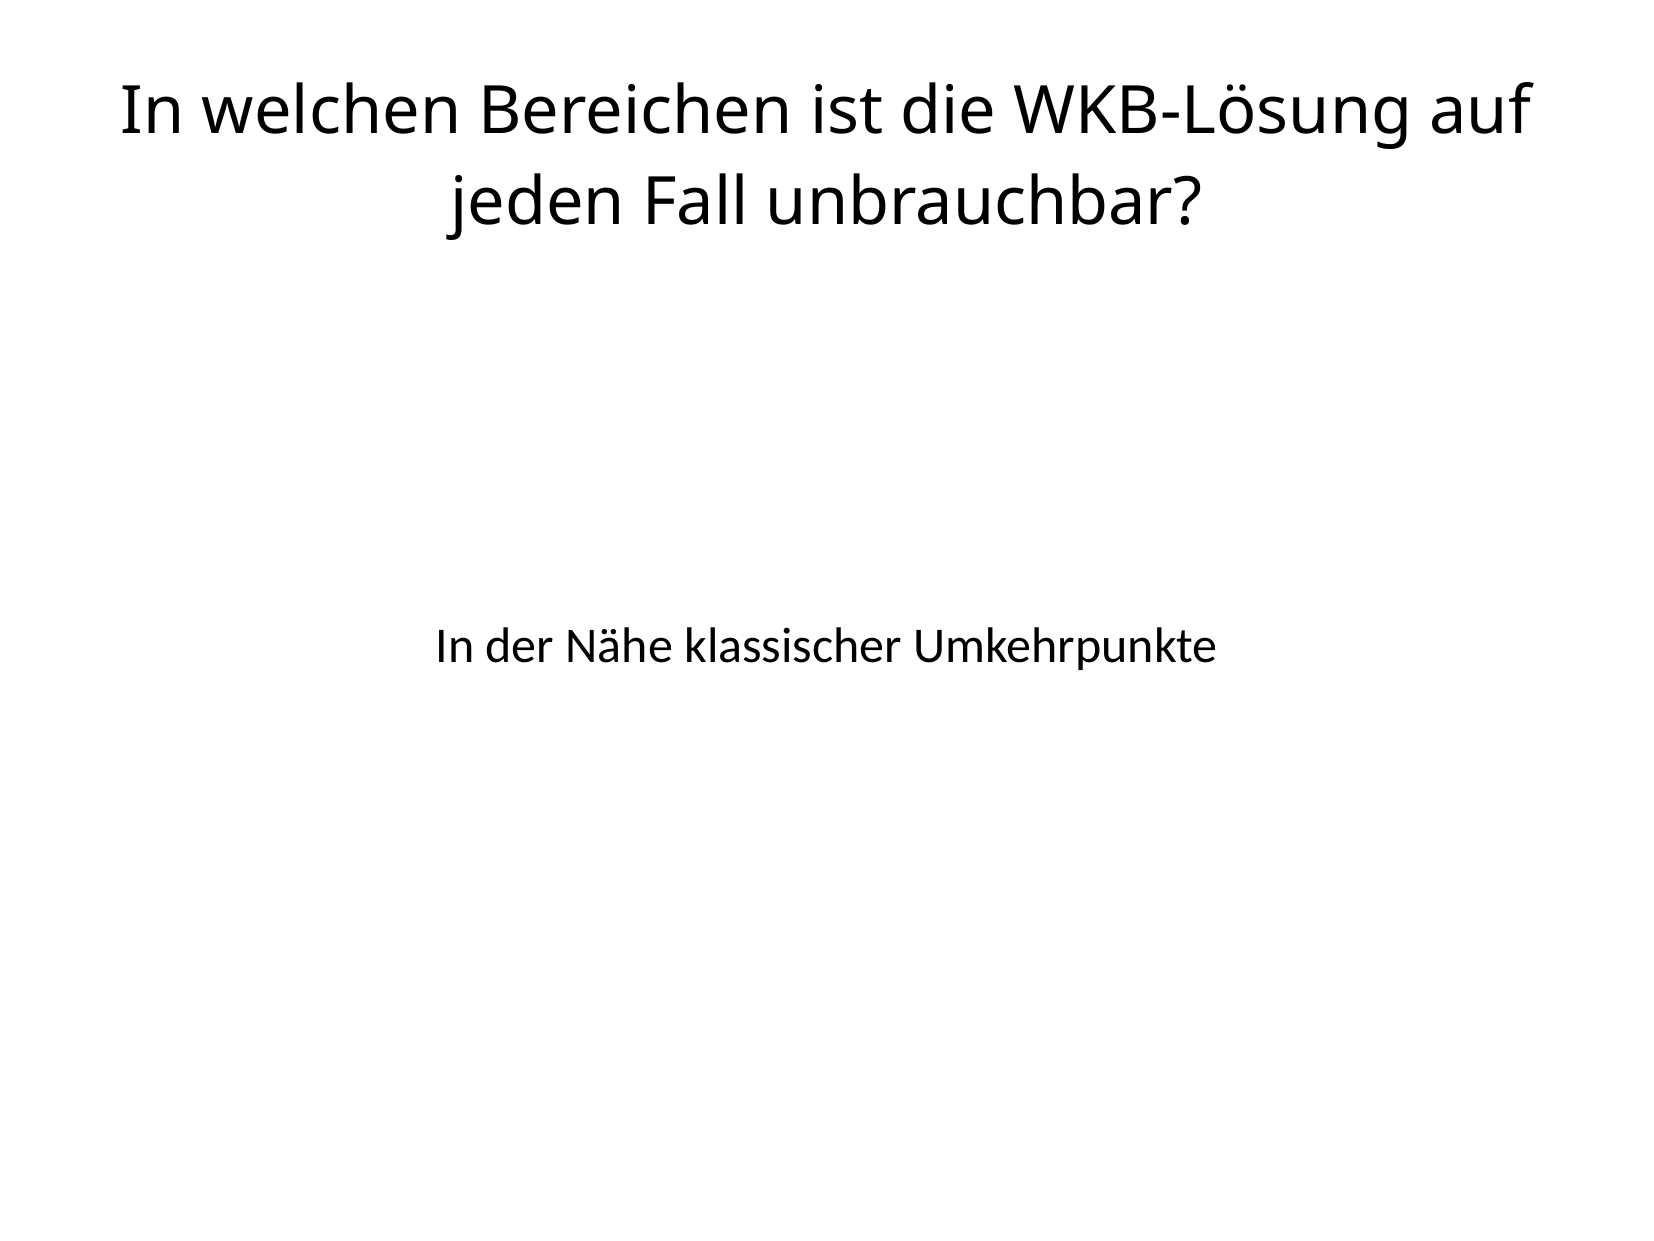

# In welchen Bereichen ist die WKB-Lösung auf jeden Fall unbrauchbar?
In der Nähe klassischer Umkehrpunkte